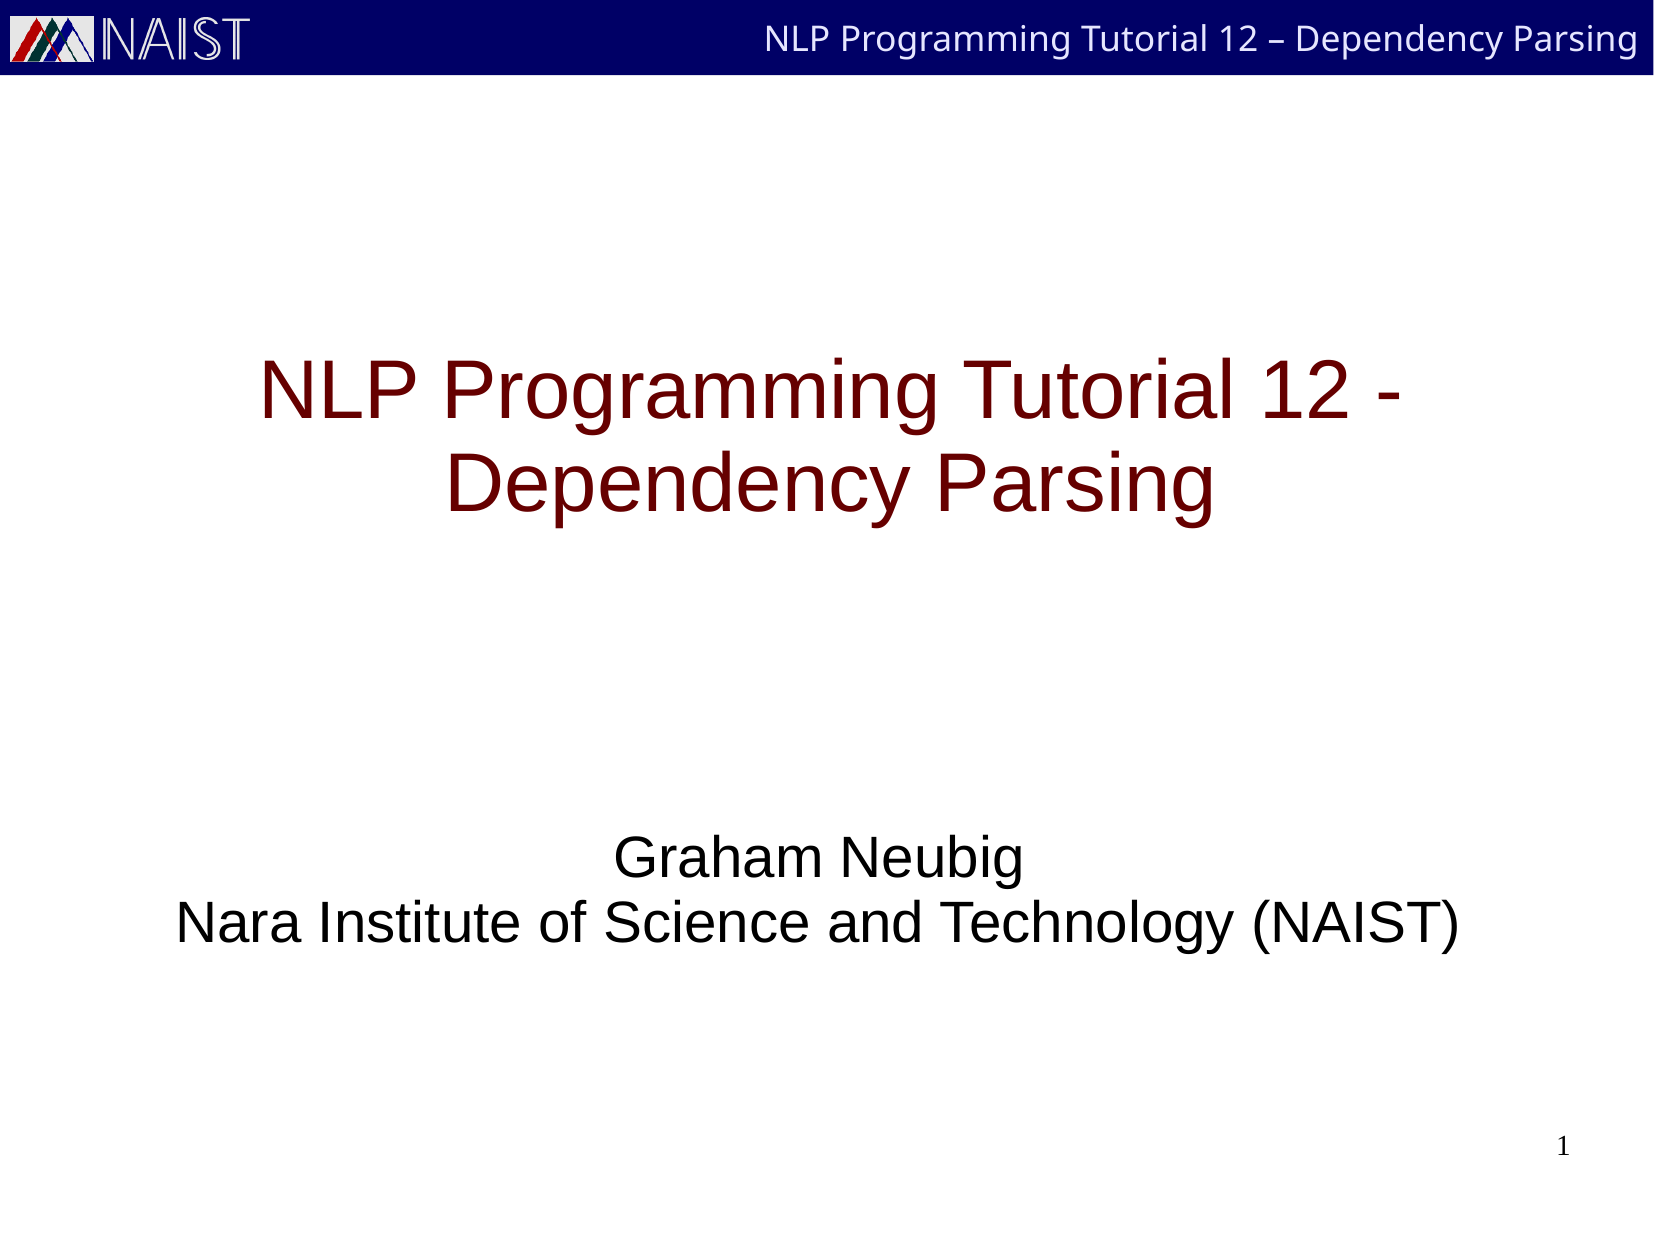

# NLP Programming Tutorial 12 - Dependency Parsing
Graham Neubig
Nara Institute of Science and Technology (NAIST)
1